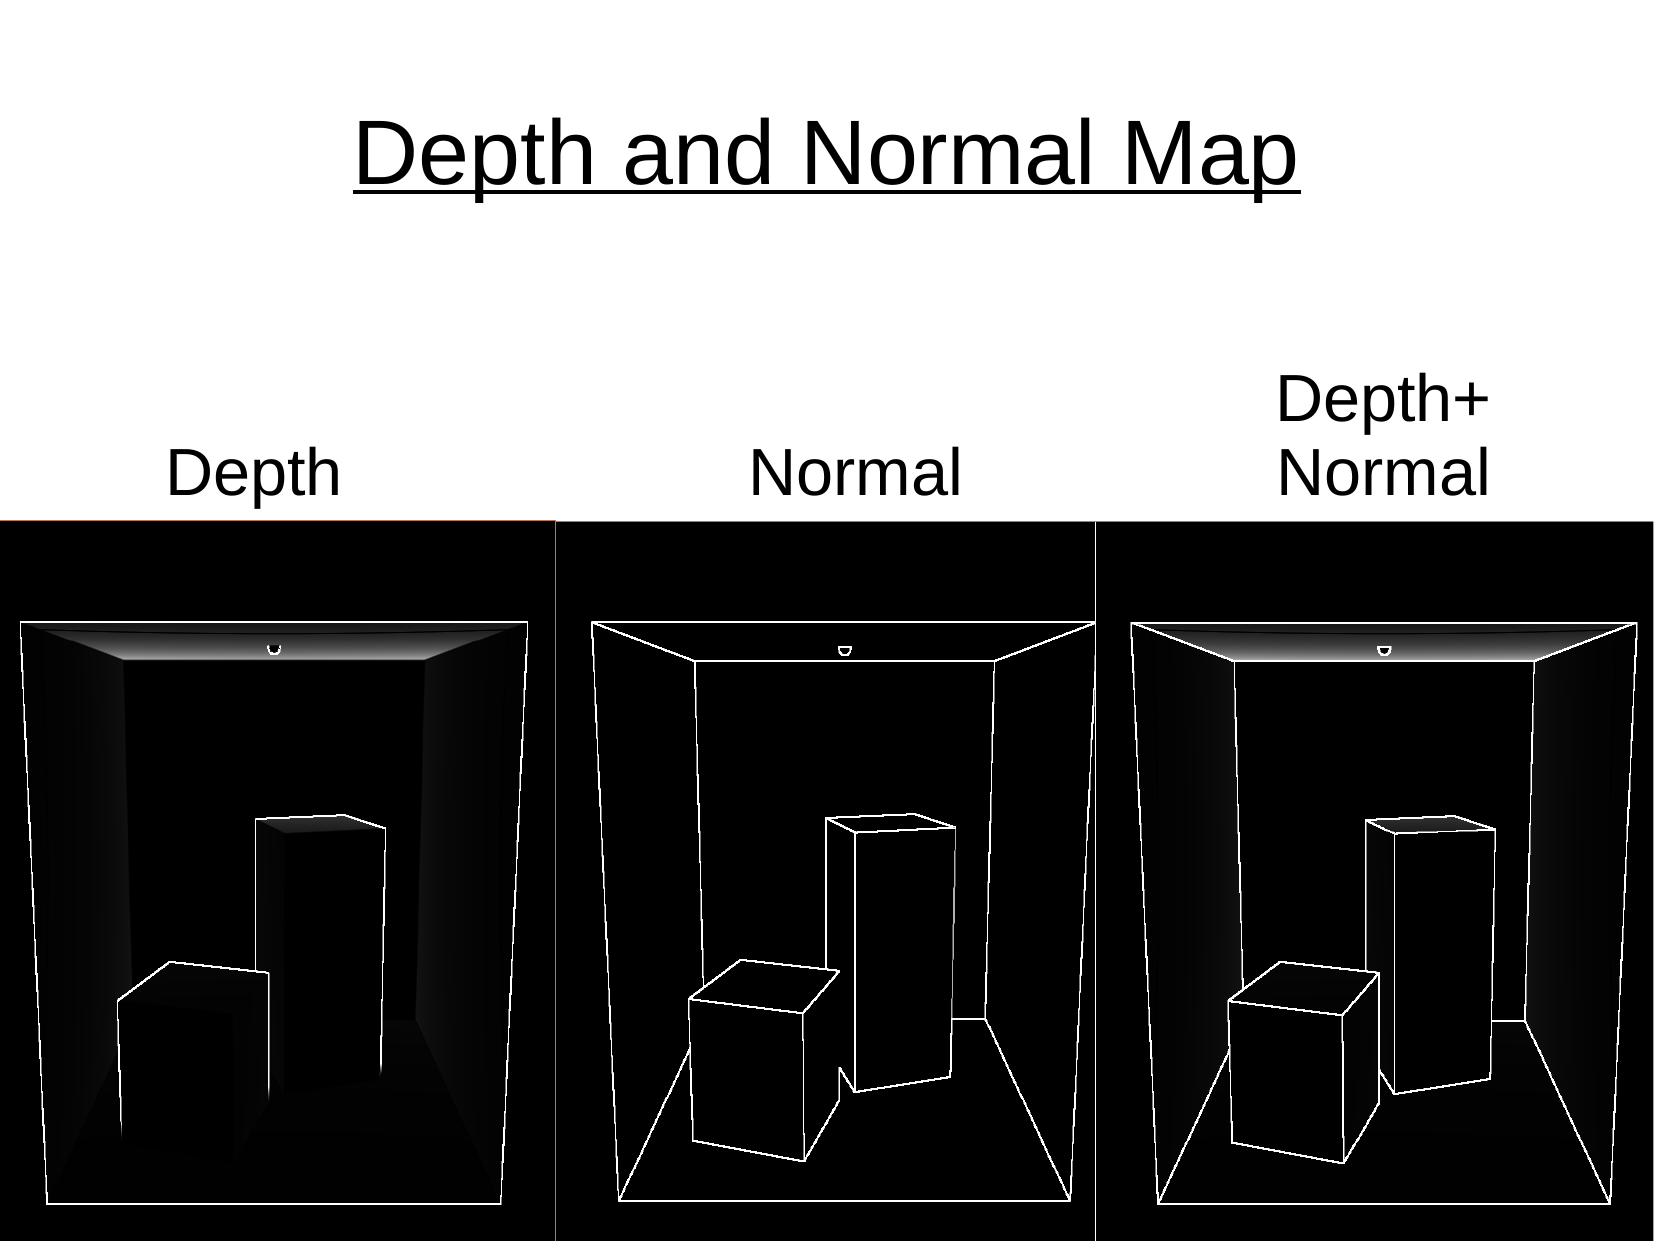

# Depth and Normal Map
 Depth+
Depth Normal Normal